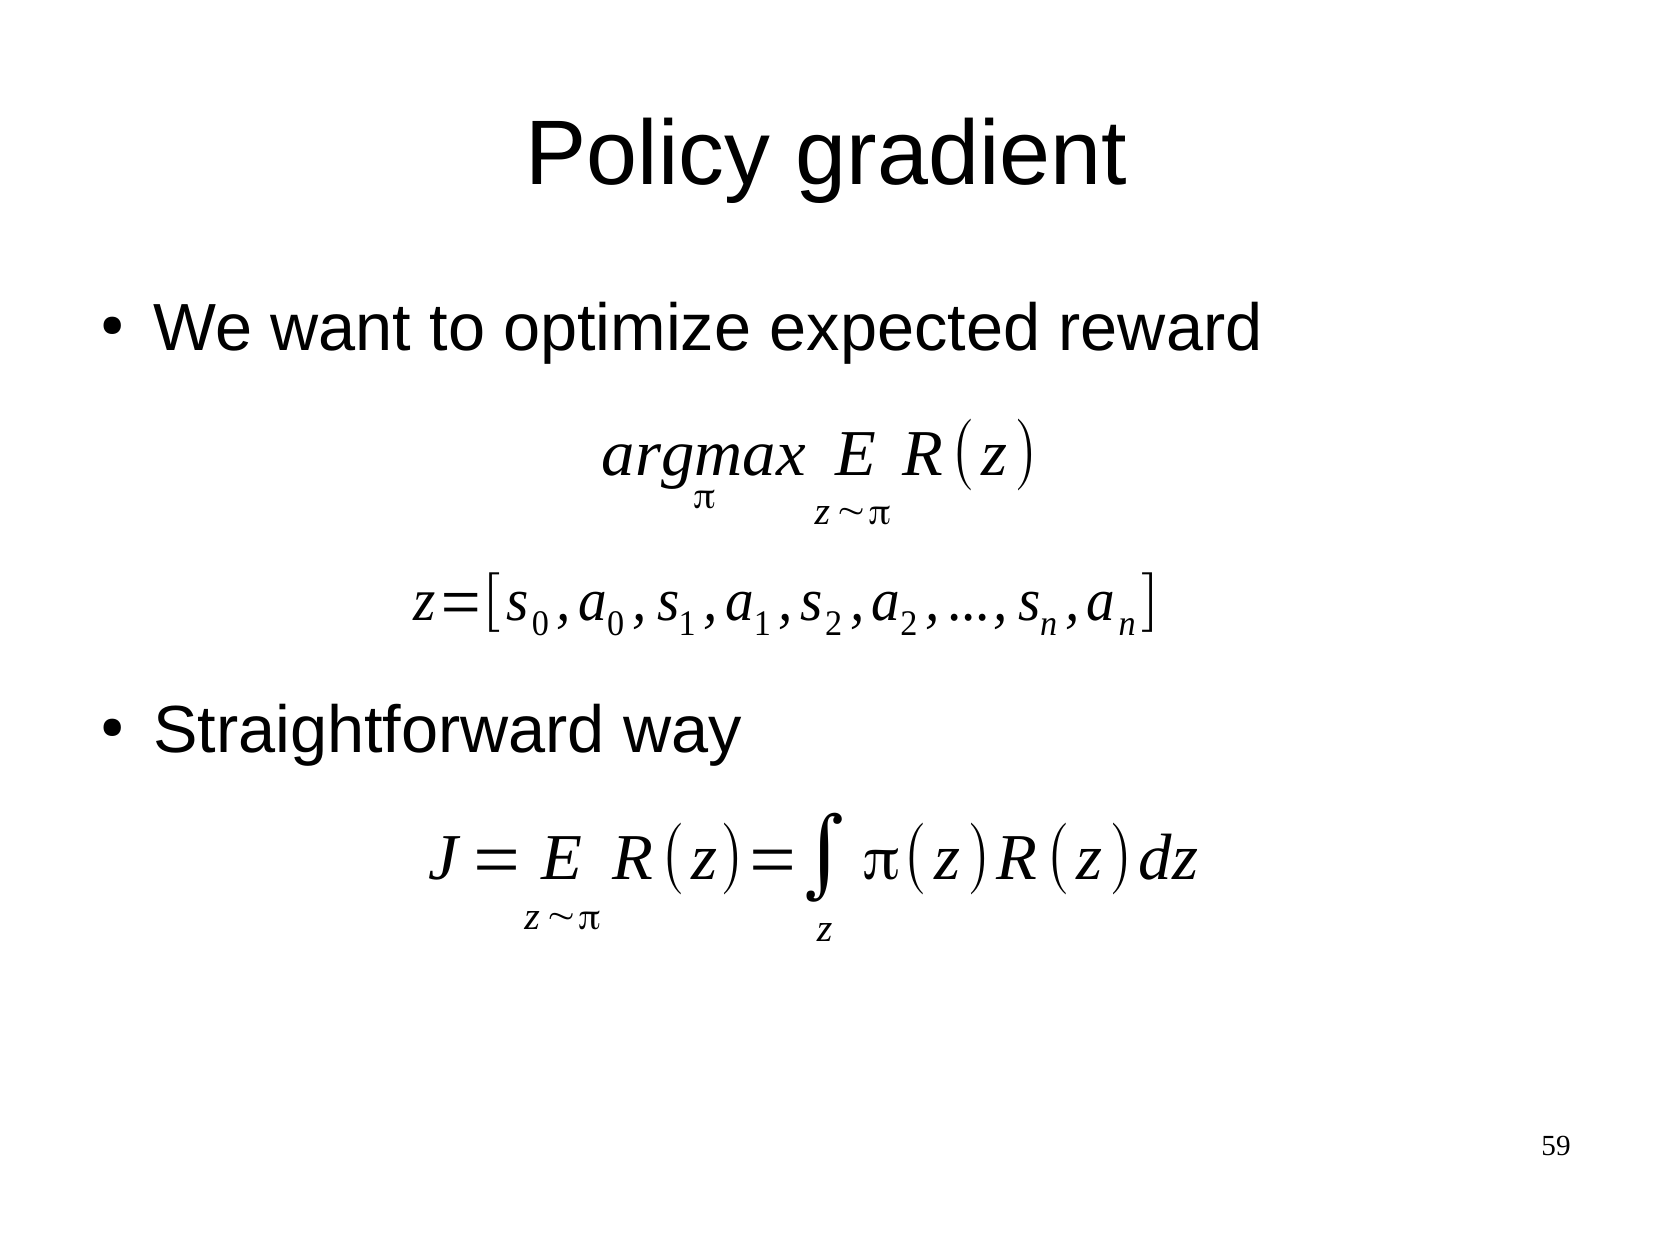

# Policy gradient
We want to optimize expected reward
Straightforward way
59